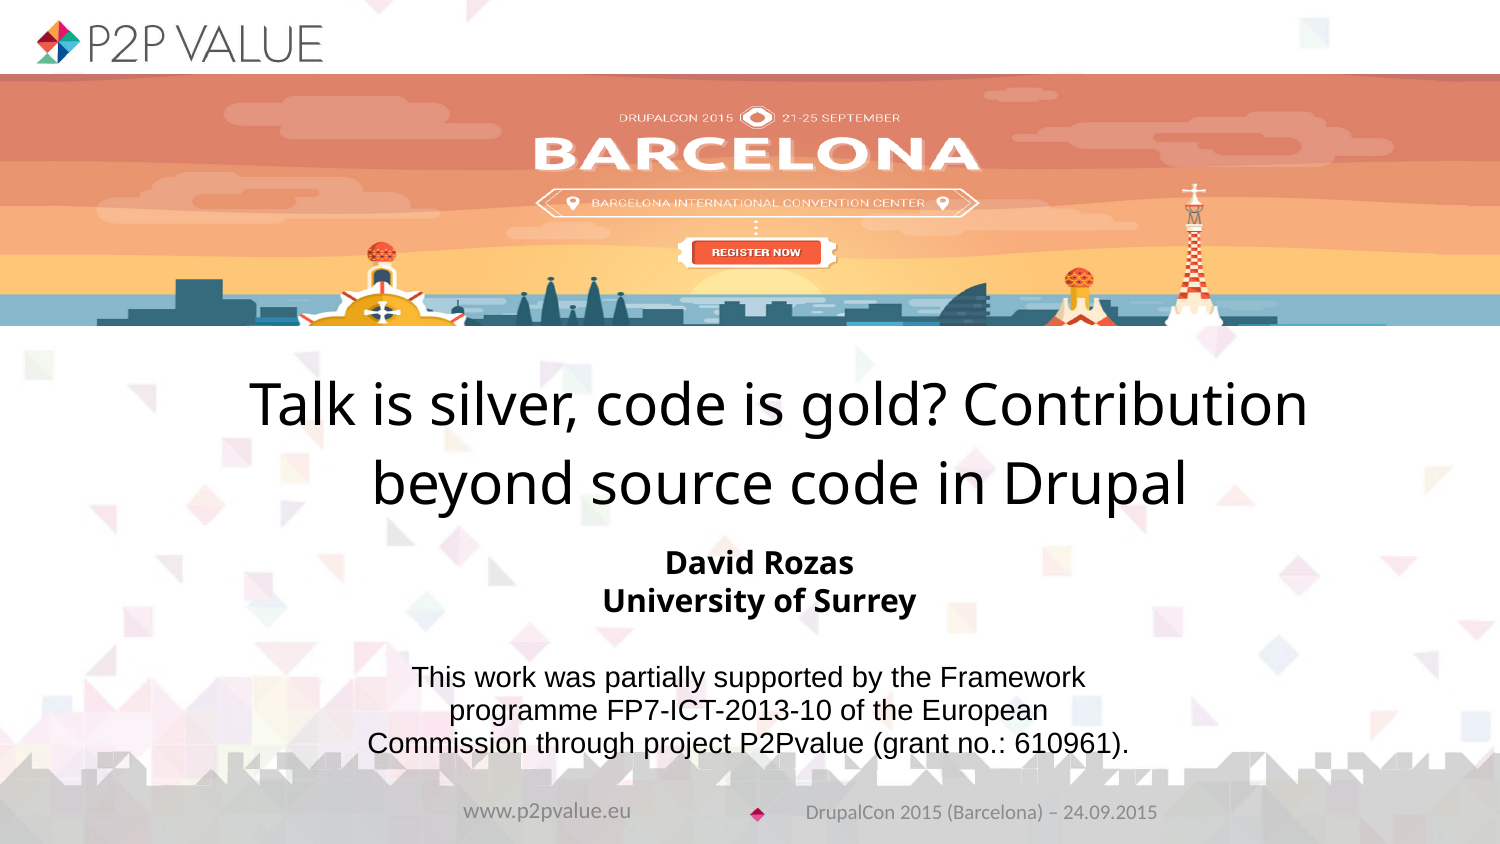

Talk is silver, code is gold? Contribution beyond source code in Drupal
# David Rozas University of Surrey
This work was partially supported by the Framework
programme FP7-ICT-2013-10 of the European Commission through project P2Pvalue (grant no.: 610961).
DrupalCon 2015 (Barcelona) – 24.09.2015
www.p2pvalue.eu